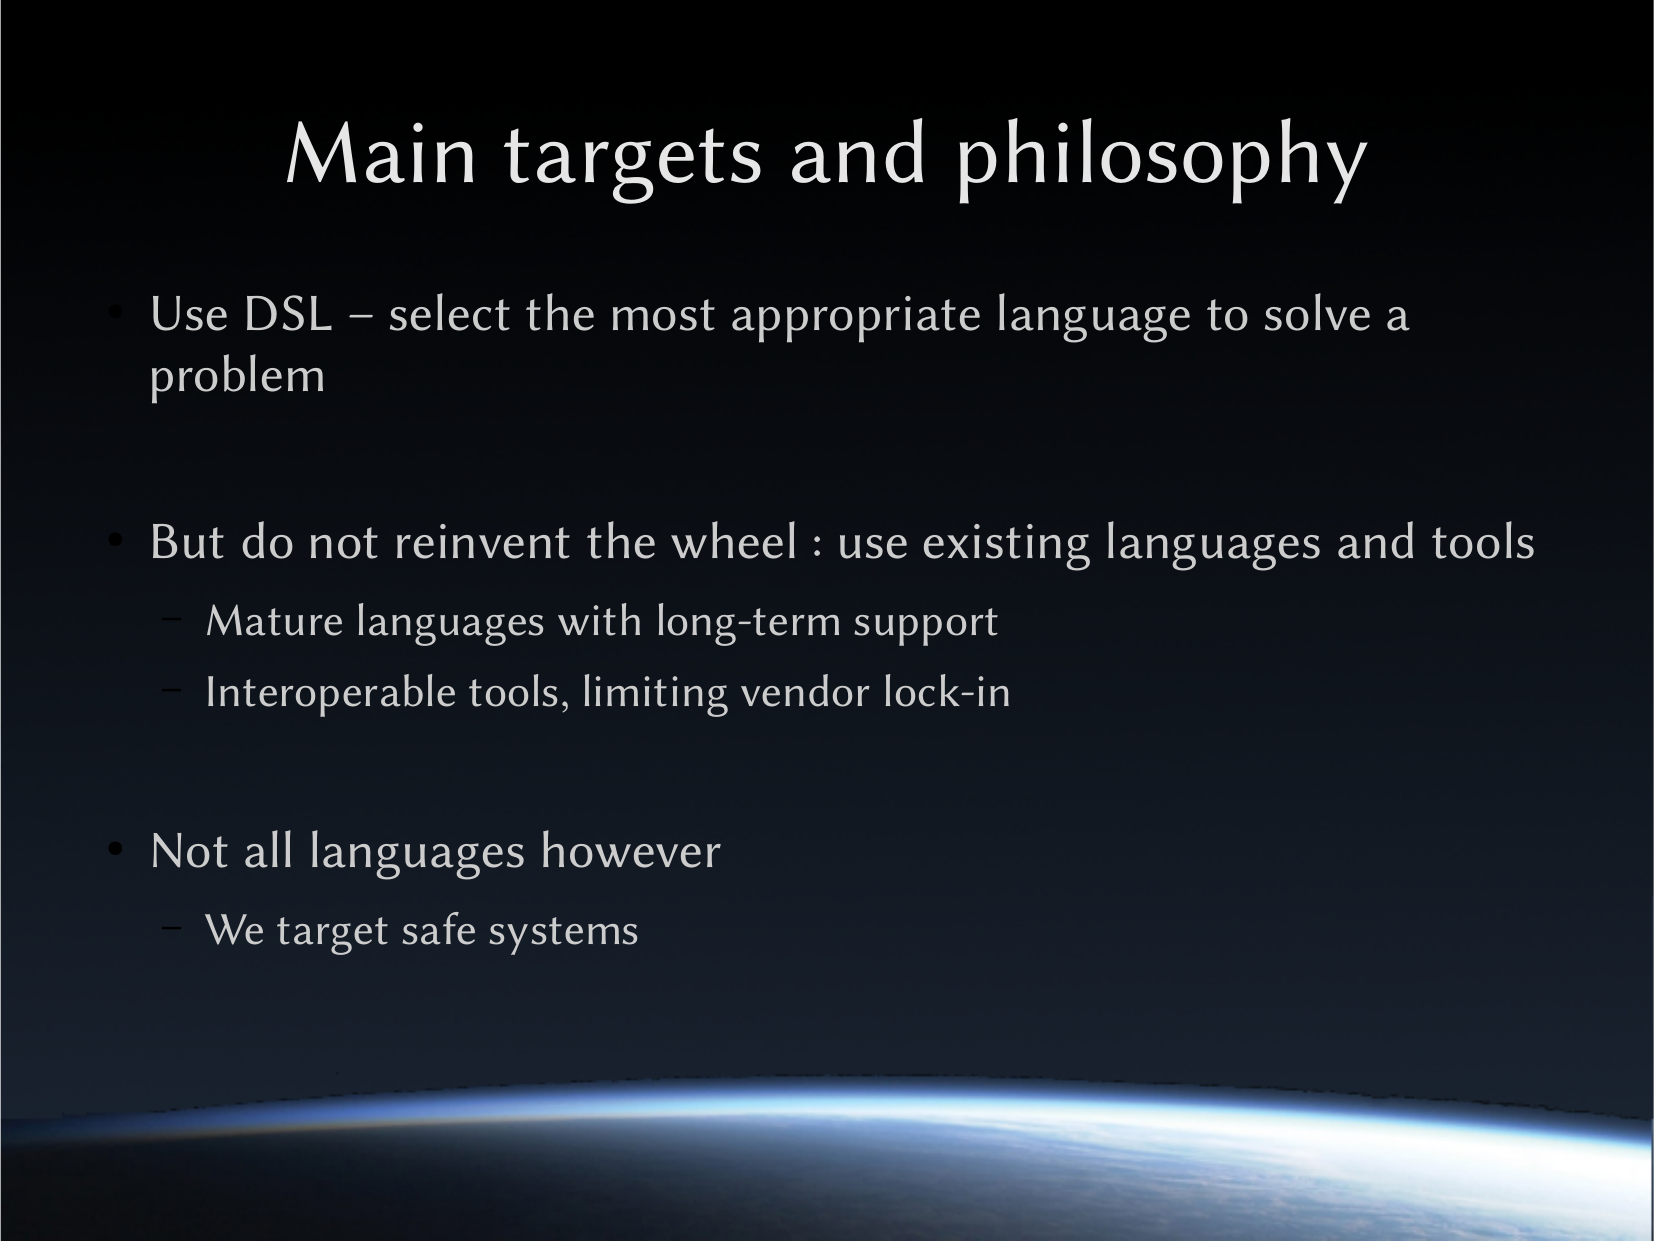

# Main targets and philosophy
Use DSL – select the most appropriate language to solve a problem
But do not reinvent the wheel : use existing languages and tools
Mature languages with long-term support
Interoperable tools, limiting vendor lock-in
Not all languages however
We target safe systems